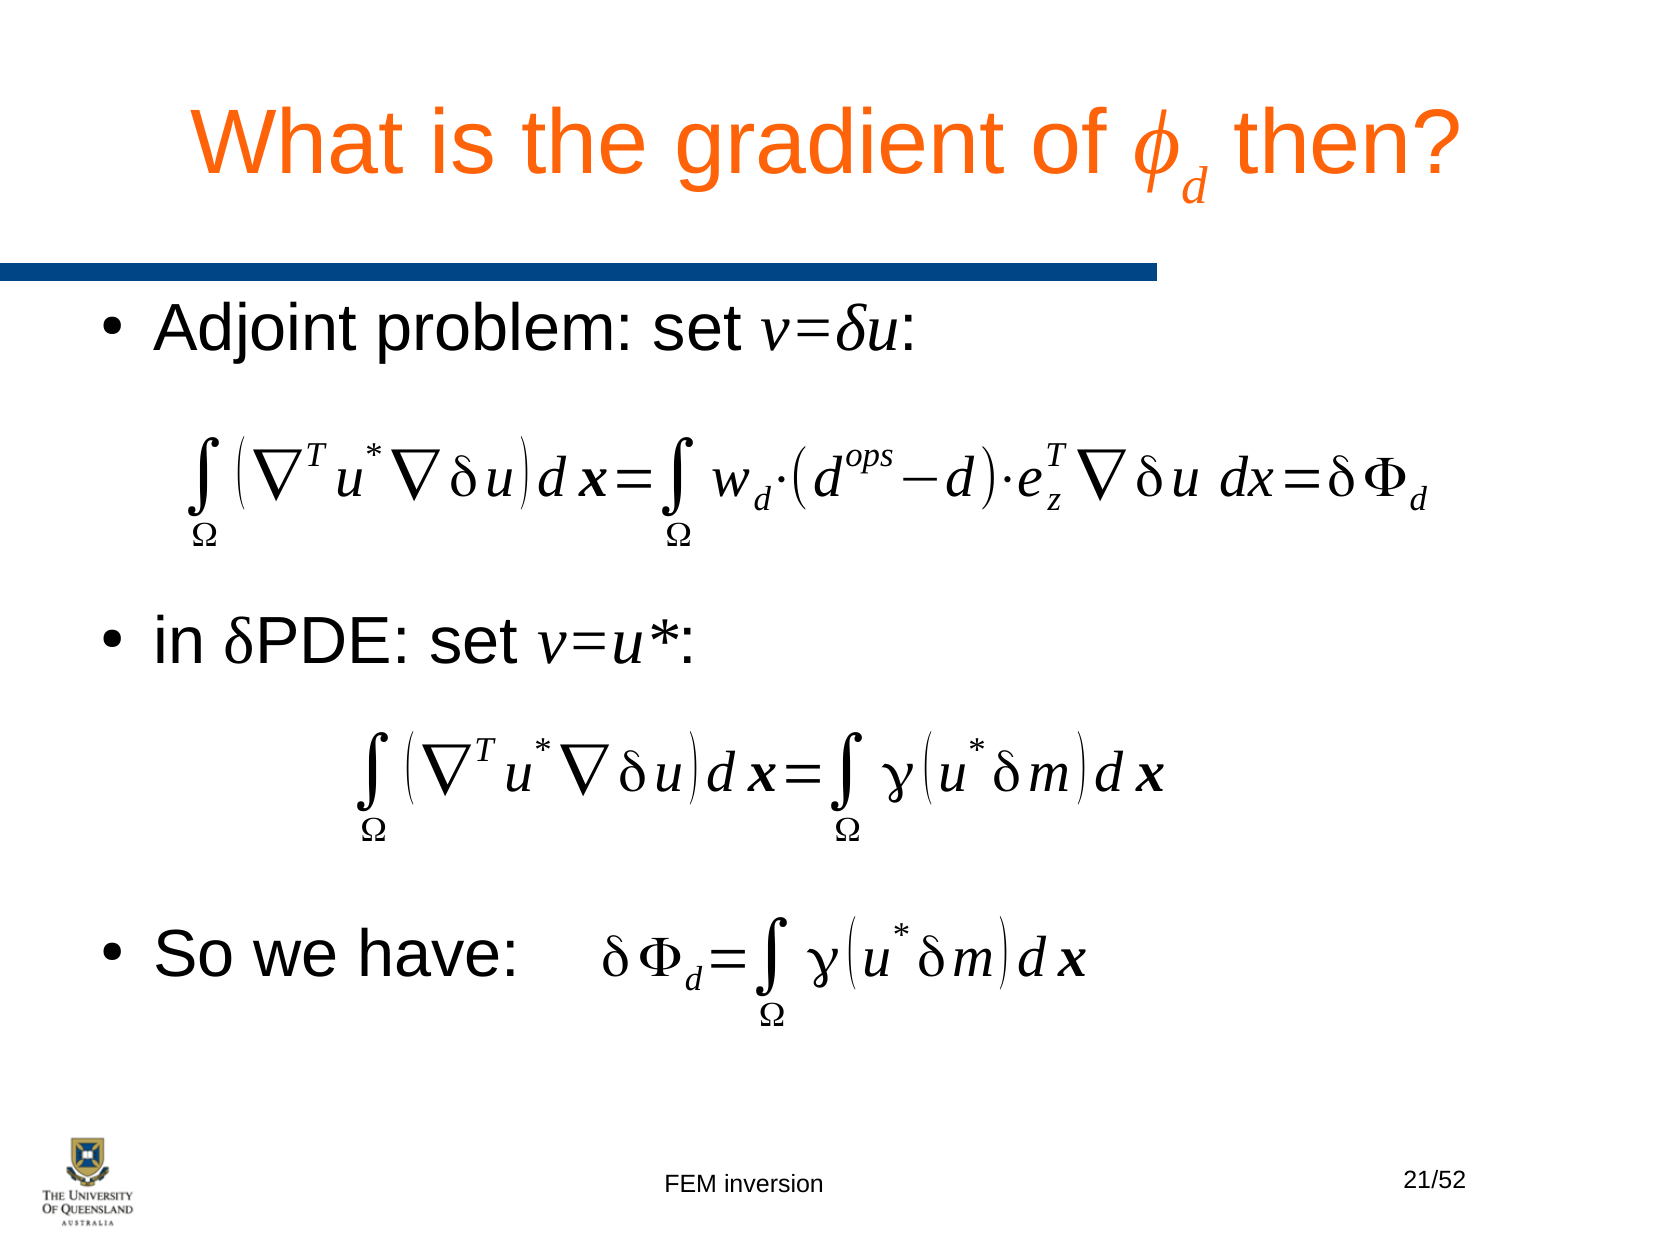

# What is the gradient of ϕd then?
Adjoint problem: set v=δu:
in δPDE: set v=u*:
So we have: